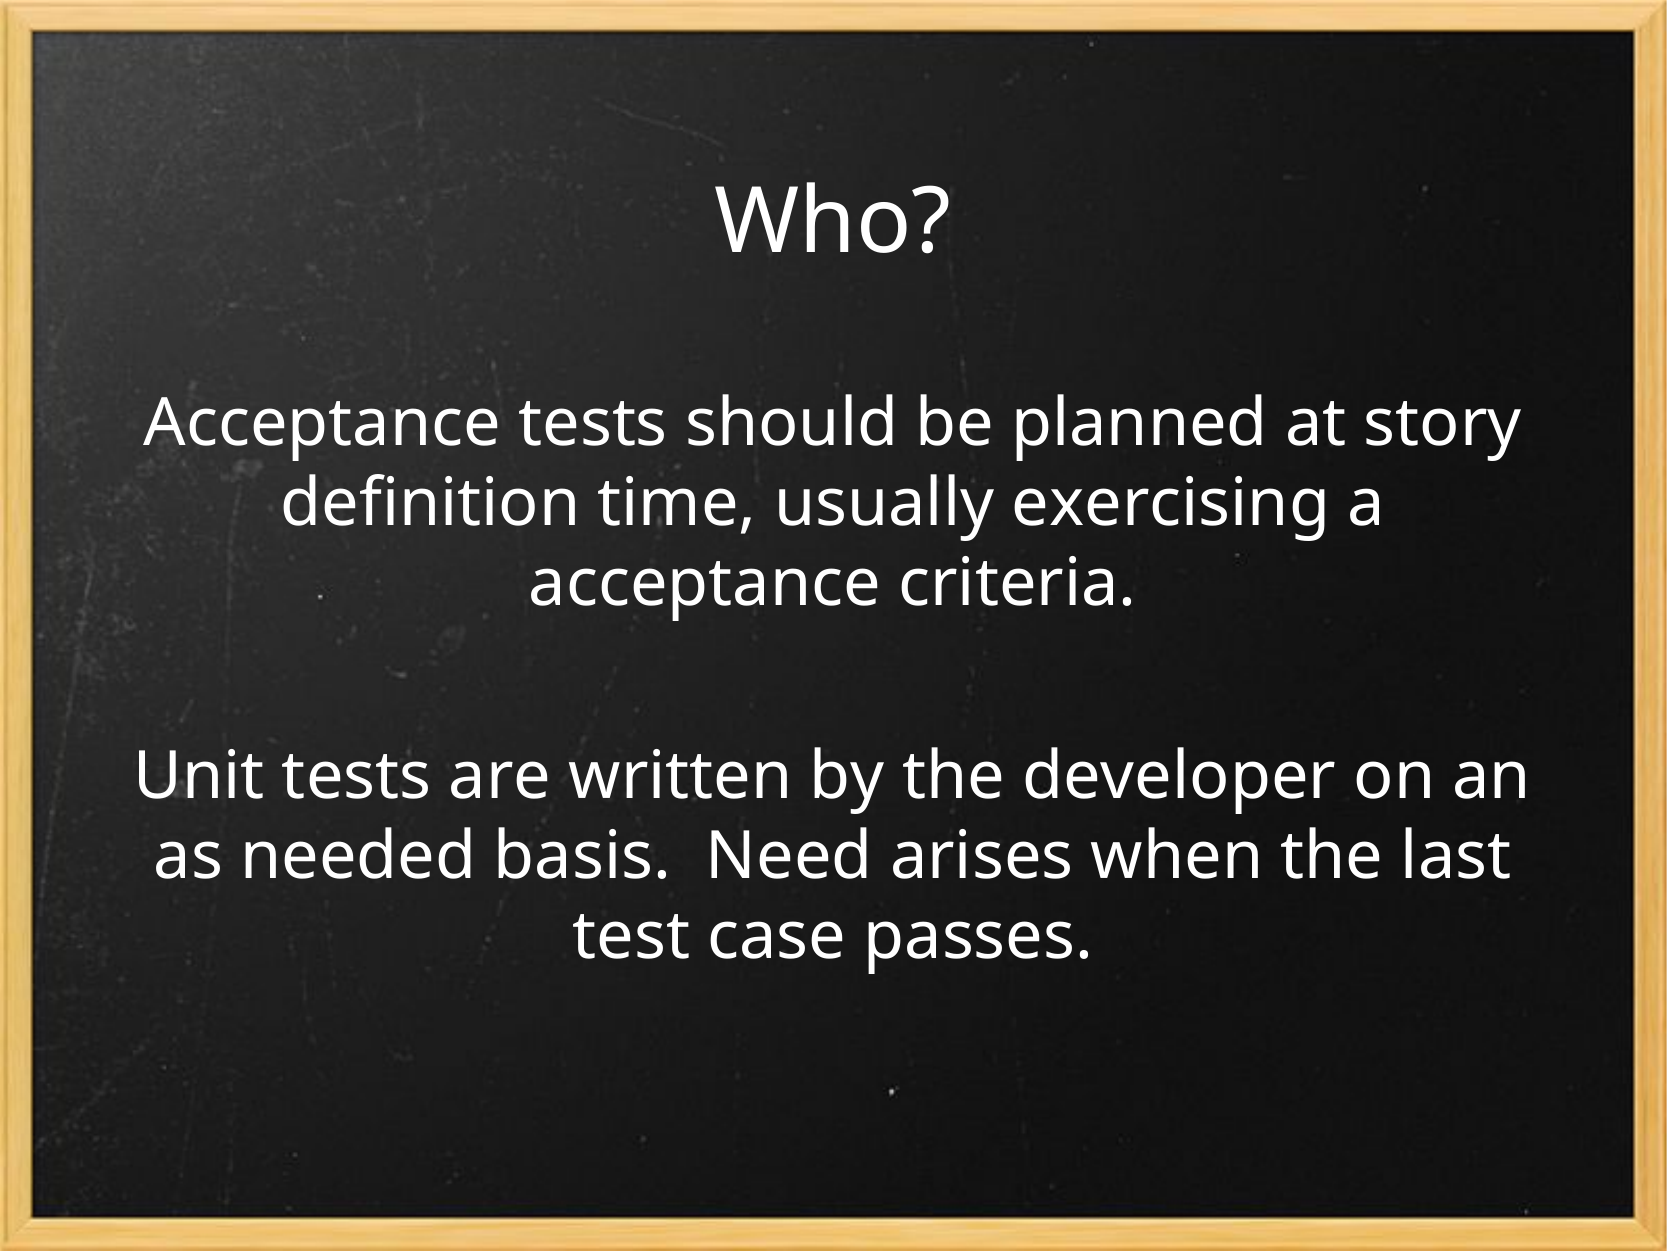

# Who?
Acceptance tests should be planned at story definition time, usually exercising a acceptance criteria.
Unit tests are written by the developer on an as needed basis. Need arises when the last test case passes.